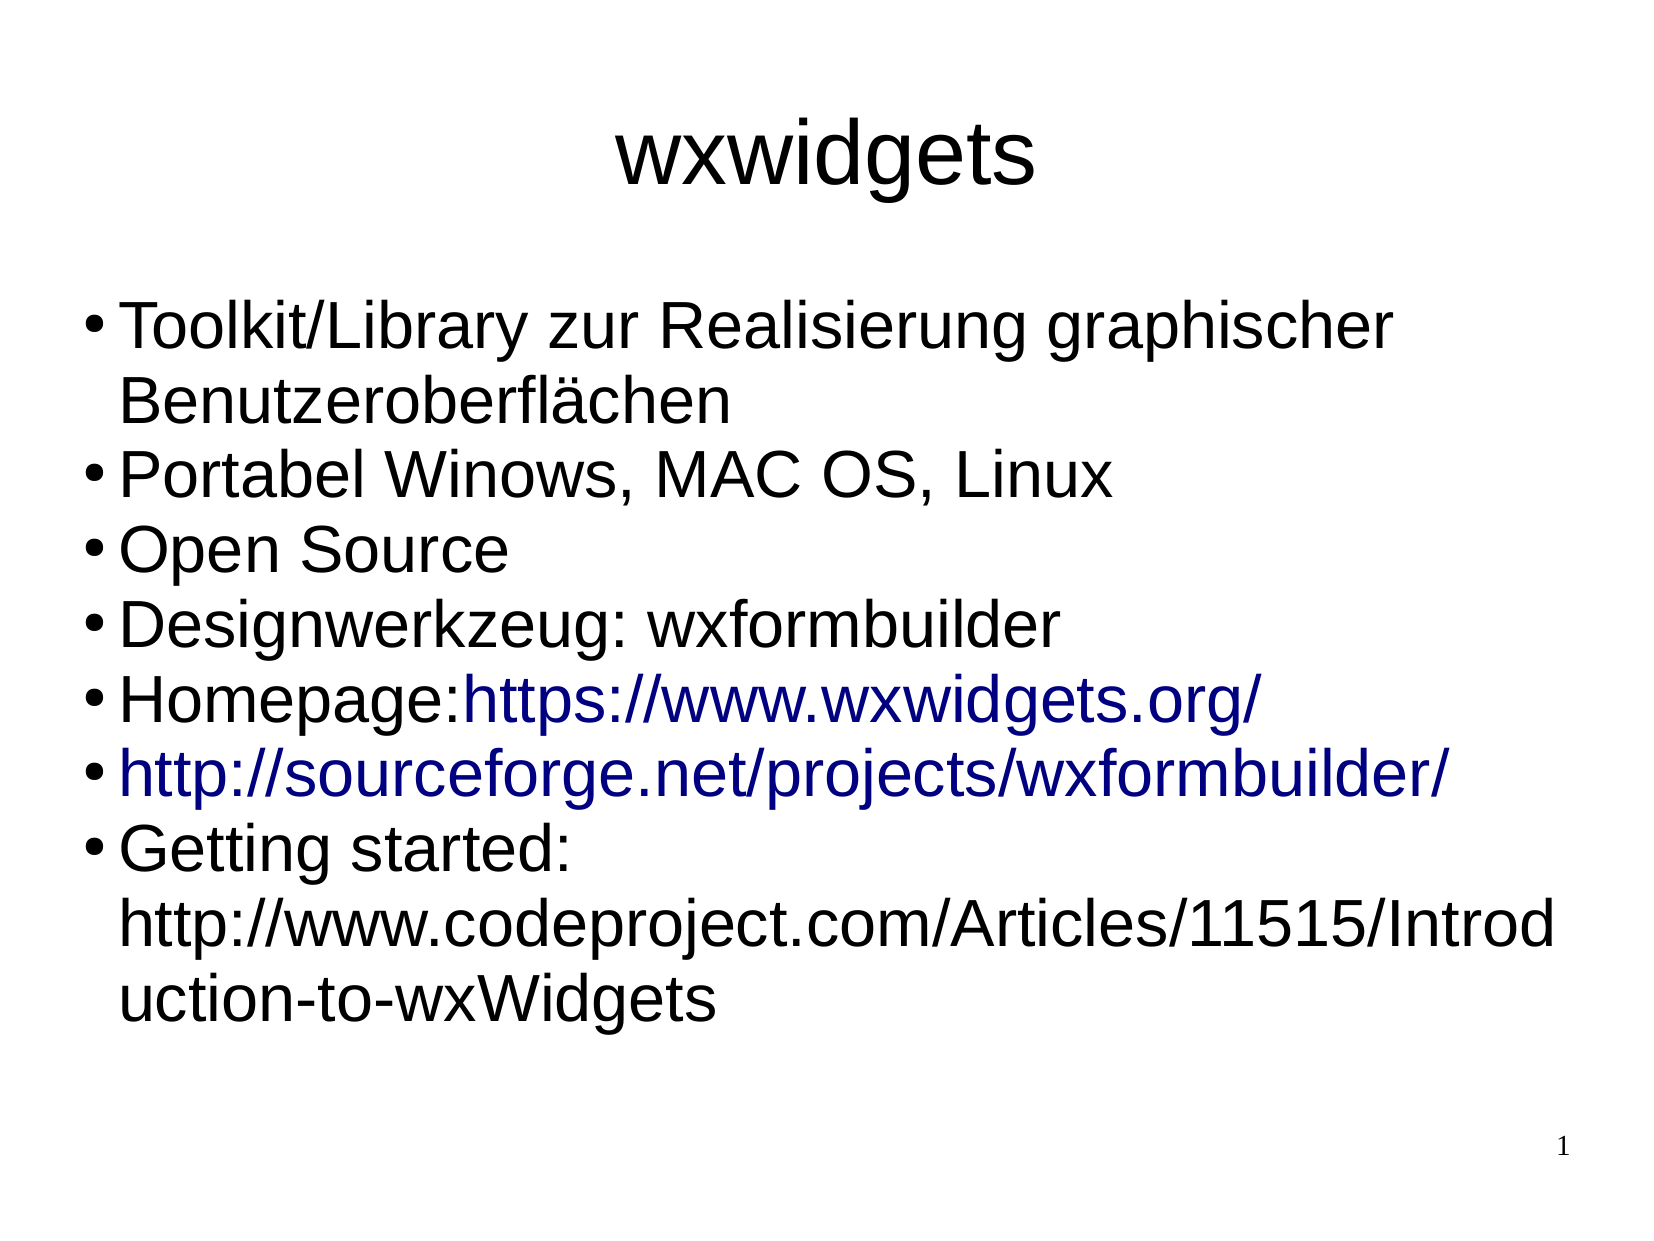

# wxwidgets
Toolkit/Library zur Realisierung graphischer Benutzeroberflächen
Portabel Winows, MAC OS, Linux
Open Source
Designwerkzeug: wxformbuilder
Homepage:https://www.wxwidgets.org/
http://sourceforge.net/projects/wxformbuilder/
Getting started: http://www.codeproject.com/Articles/11515/Introduction-to-wxWidgets
1